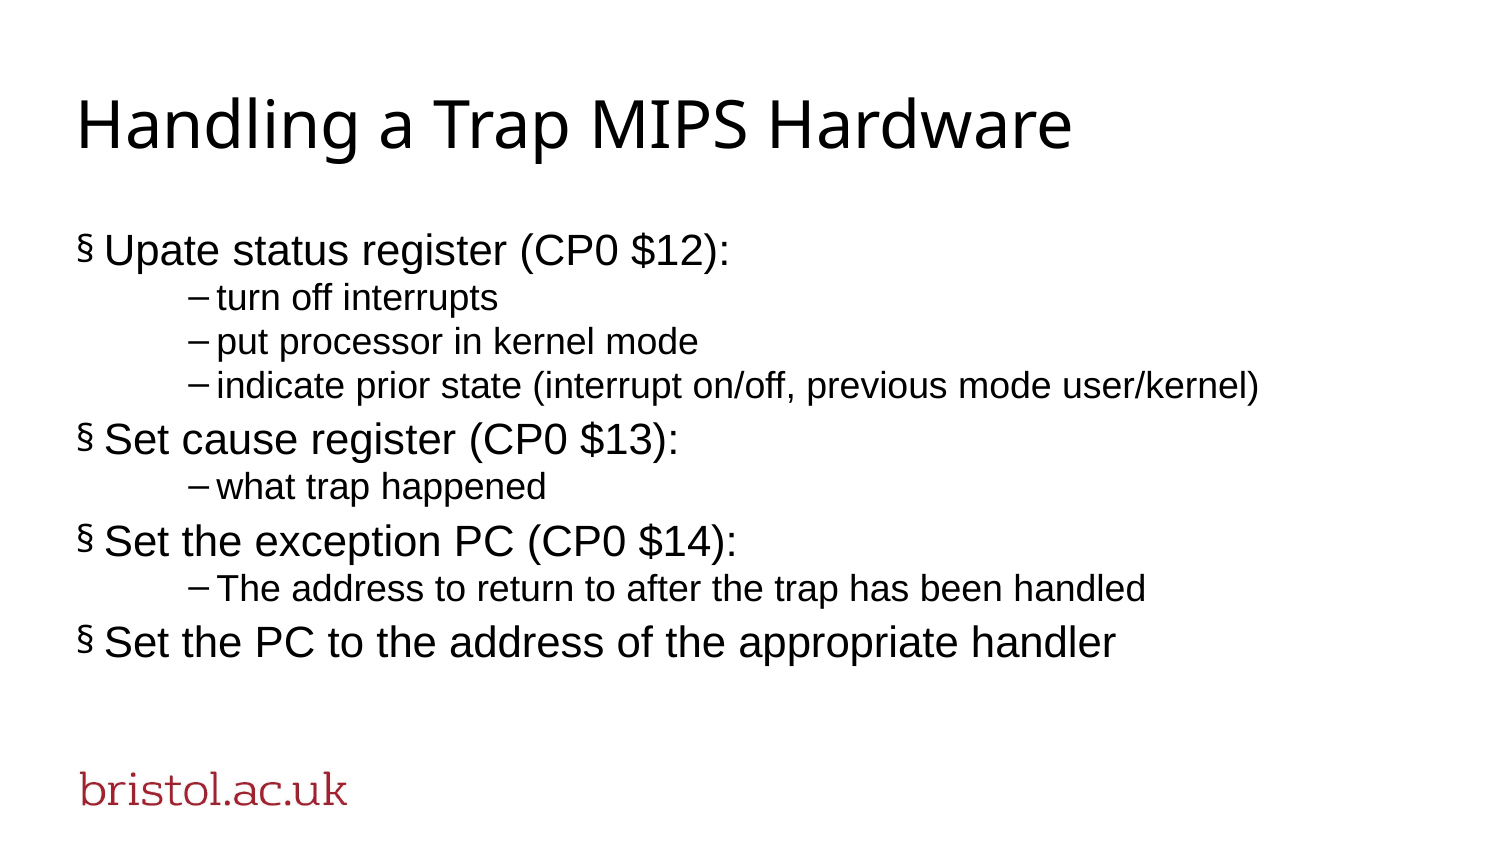

# Handling a Trap MIPS Hardware
Upate status register (CP0 $12):
turn off interrupts
put processor in kernel mode
indicate prior state (interrupt on/off, previous mode user/kernel)
Set cause register (CP0 $13):
what trap happened
Set the exception PC (CP0 $14):
The address to return to after the trap has been handled
Set the PC to the address of the appropriate handler